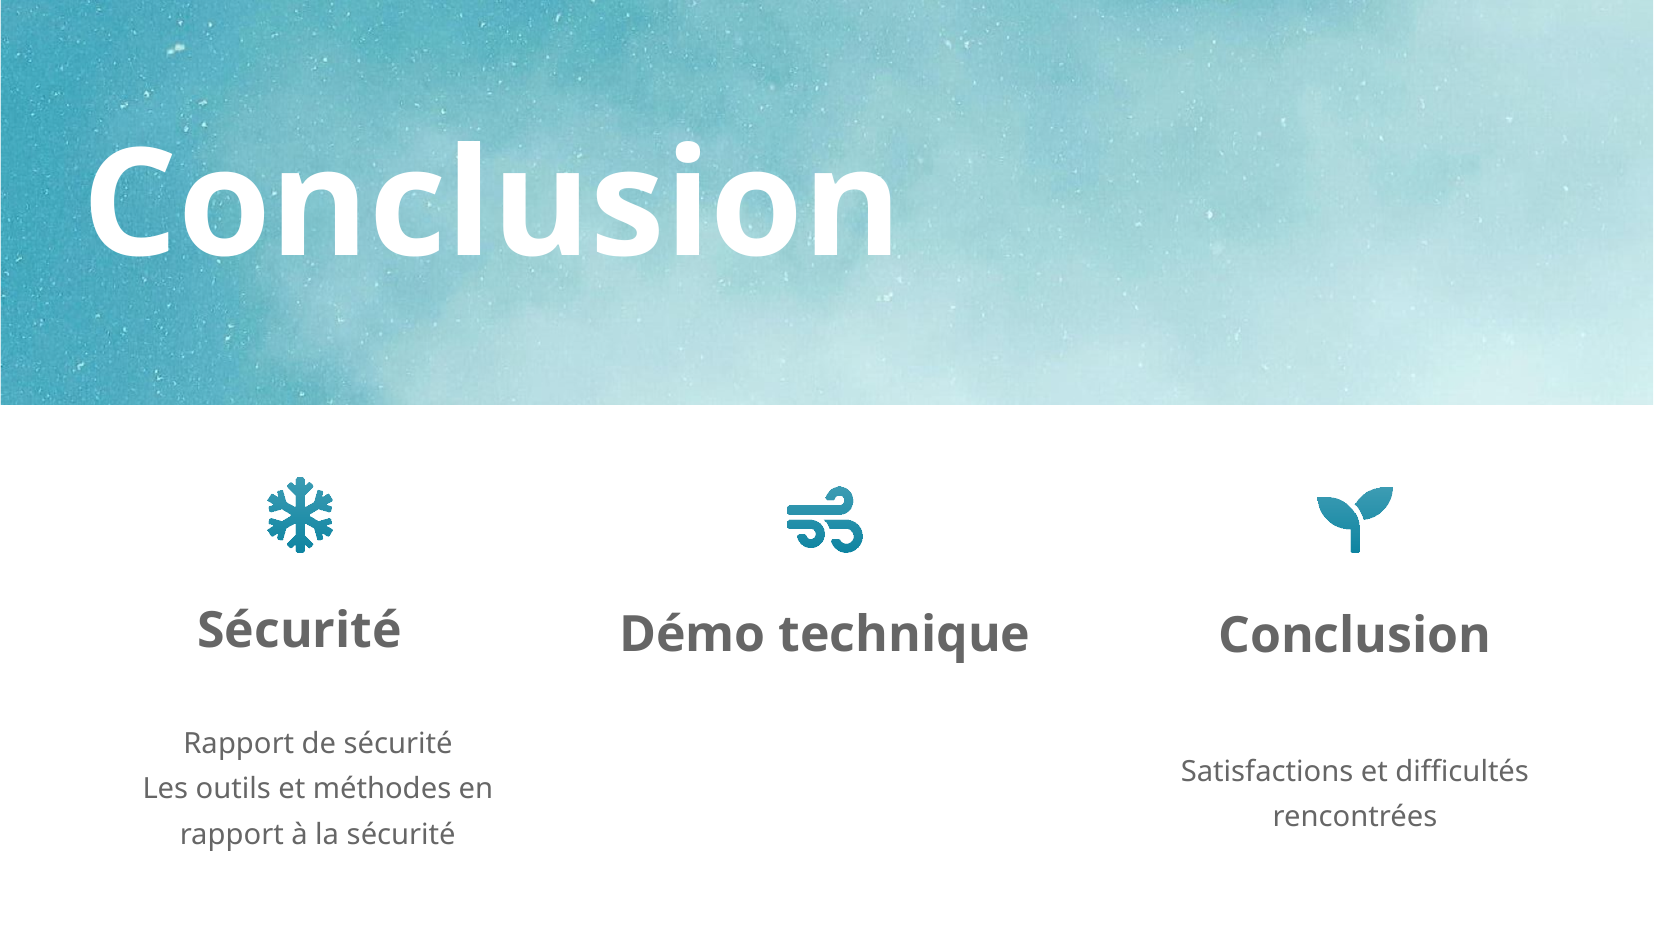

# Conclusion
Sécurité
Démo technique
Conclusion
Rapport de sécurité
Les outils et méthodes en rapport à la sécurité
Satisfactions et difficultés rencontrées